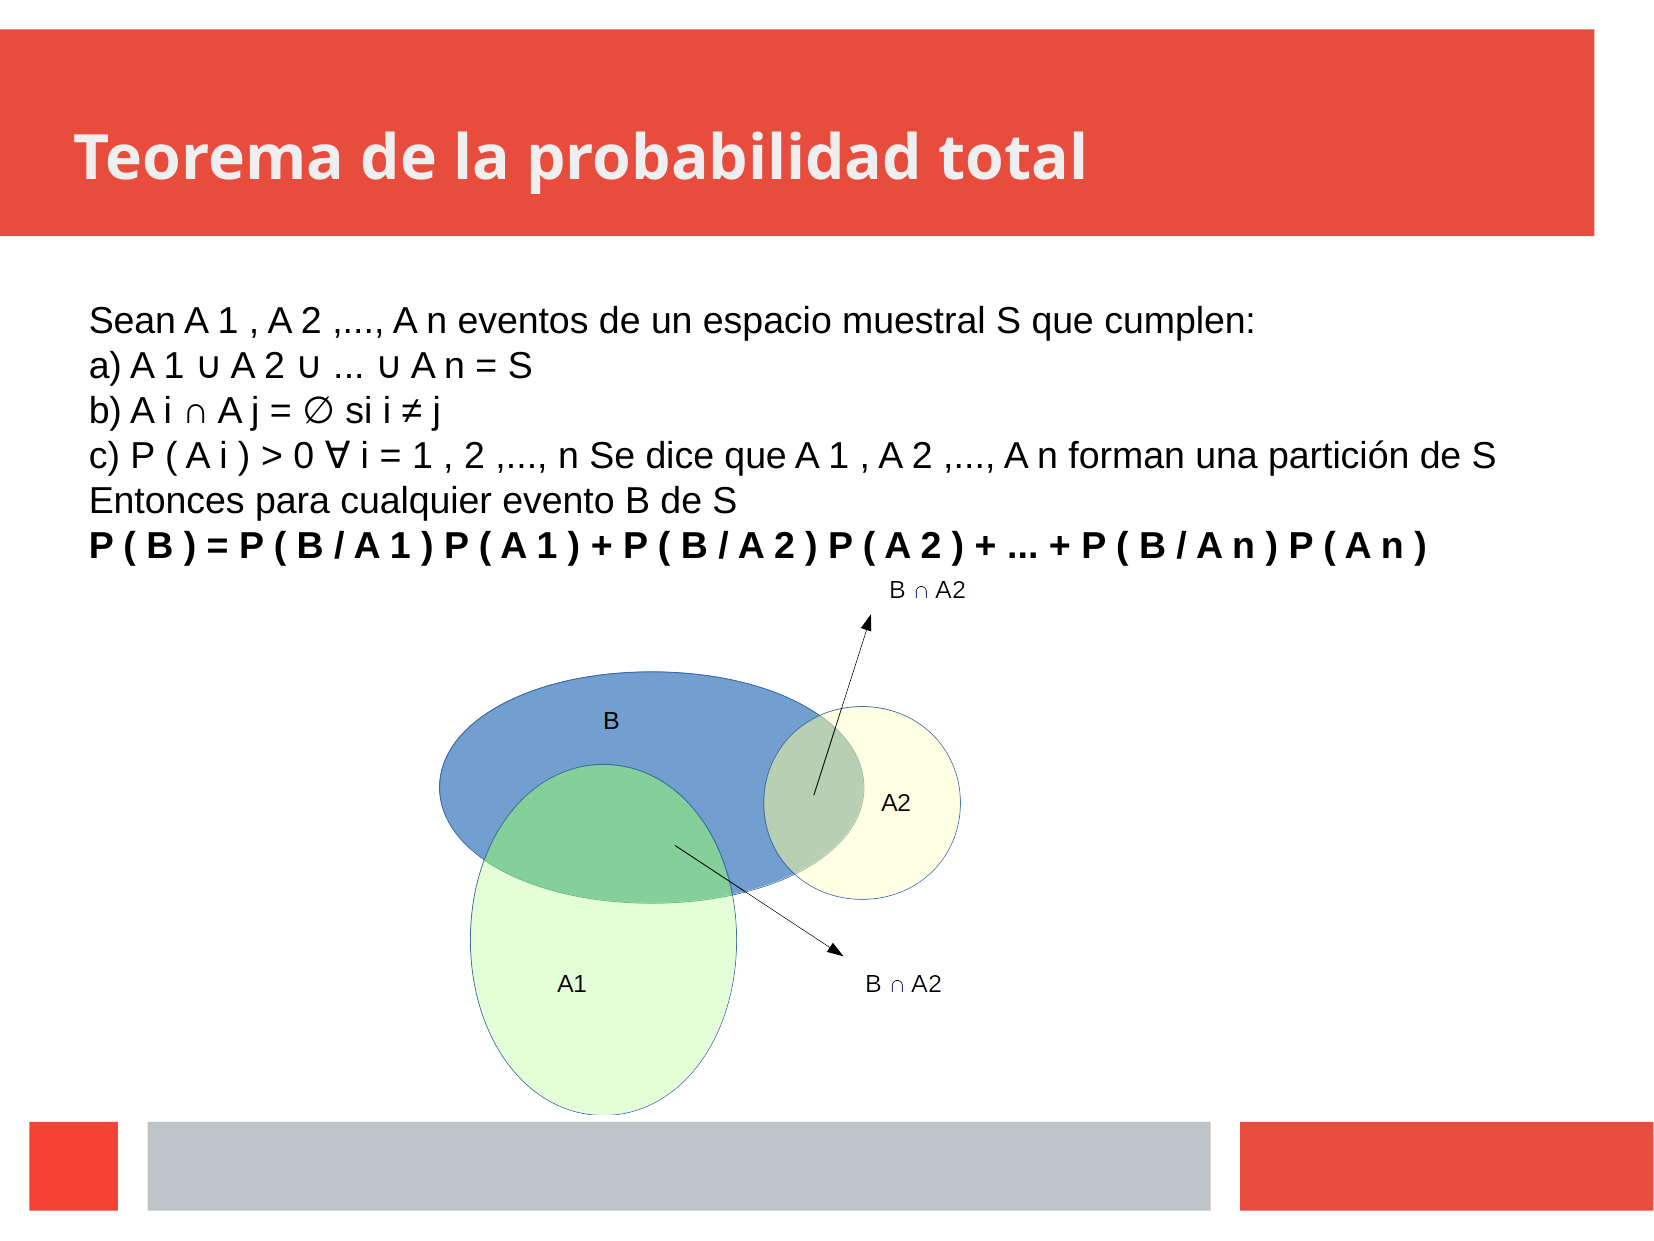

# Teorema de la probabilidad total
Sean A 1 , A 2 ,..., A n eventos de un espacio muestral S que cumplen:
a) A 1 ∪ A 2 ∪ ... ∪ A n = S
b) A i ∩ A j = ∅ si i ≠ j
c) P ( A i ) > 0 ∀ i = 1 , 2 ,..., n Se dice que A 1 , A 2 ,..., A n forman una partición de S Entonces para cualquier evento B de S
P ( B ) = P ( B / A 1 ) P ( A 1 ) + P ( B / A 2 ) P ( A 2 ) + ... + P ( B / A n ) P ( A n )